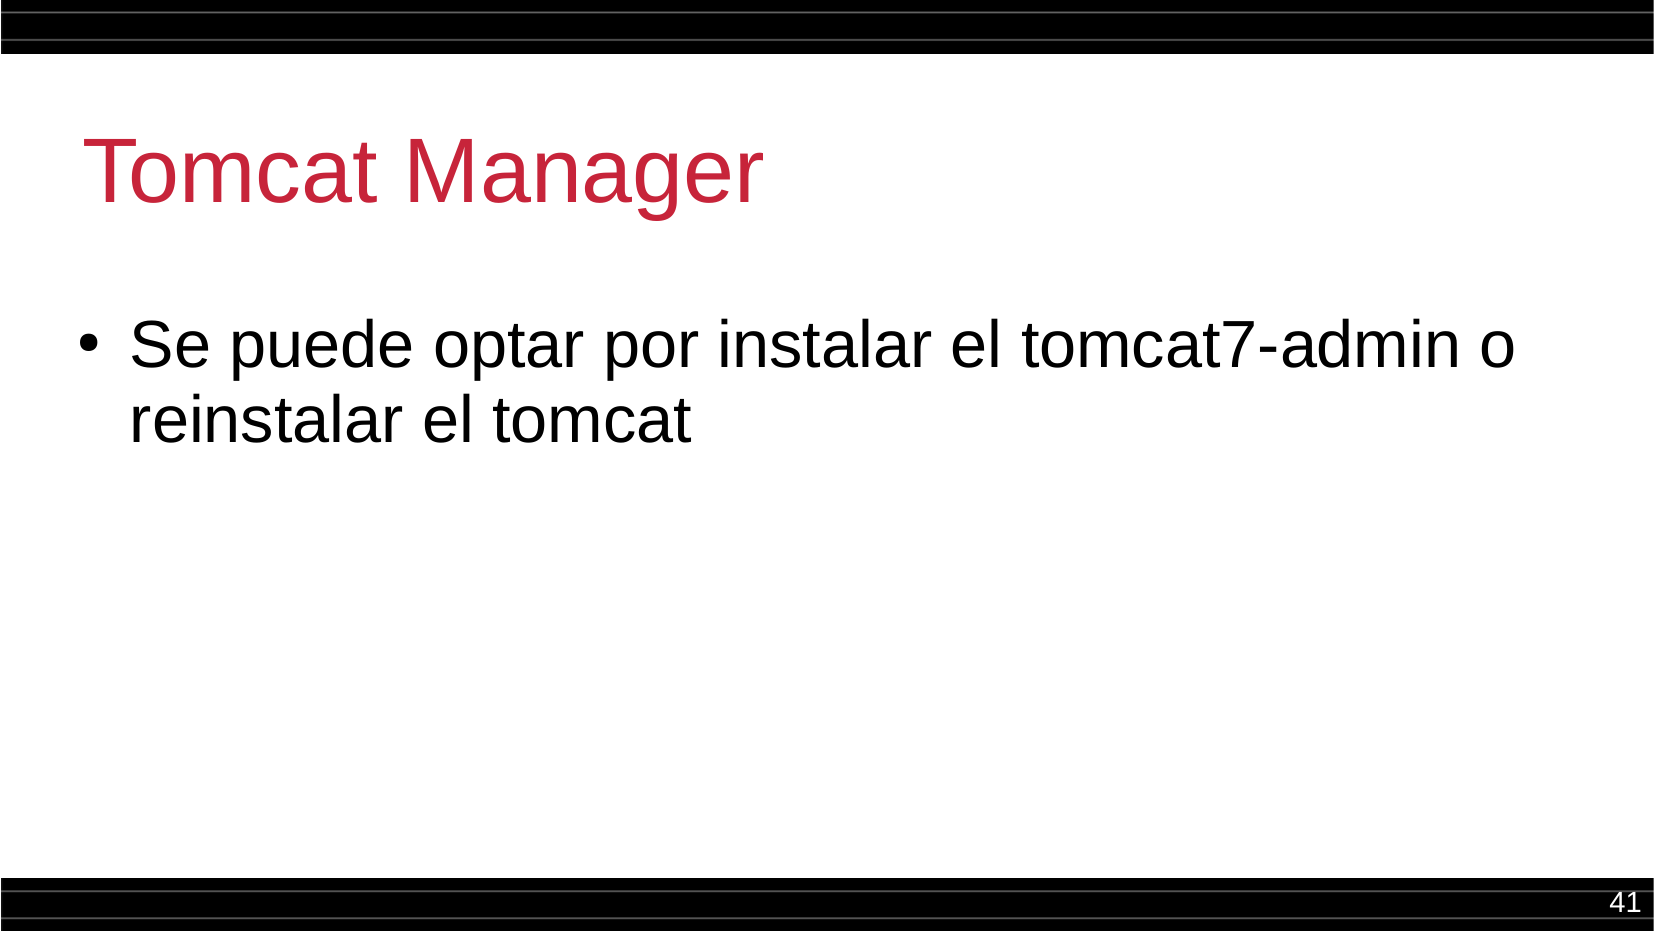

# Tomcat Manager
Se puede optar por instalar el tomcat7-admin o reinstalar el tomcat